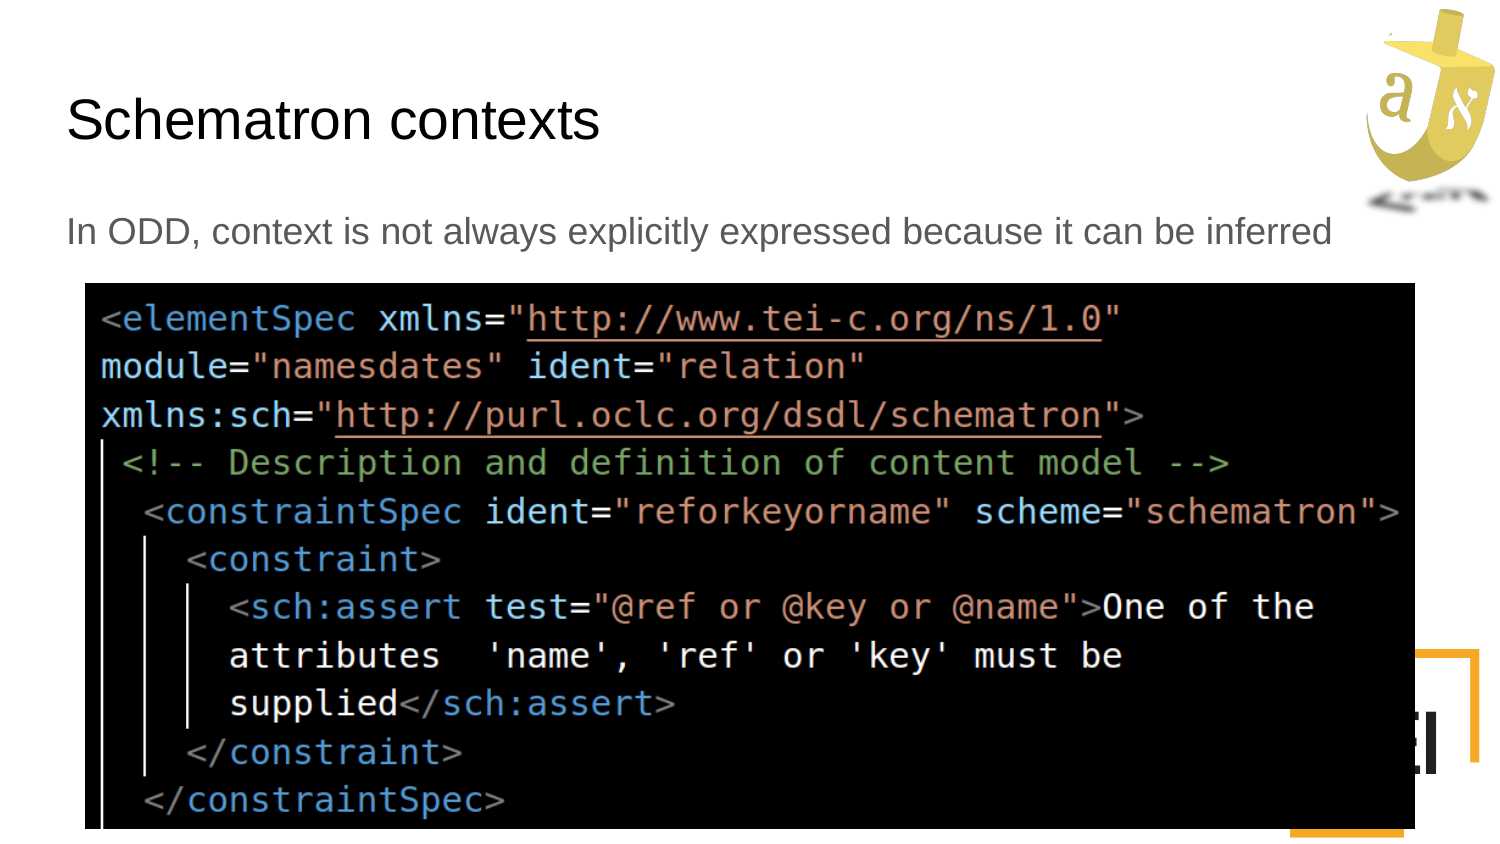

# Schematron contexts
In ODD, context is not always explicitly expressed because it can be inferred